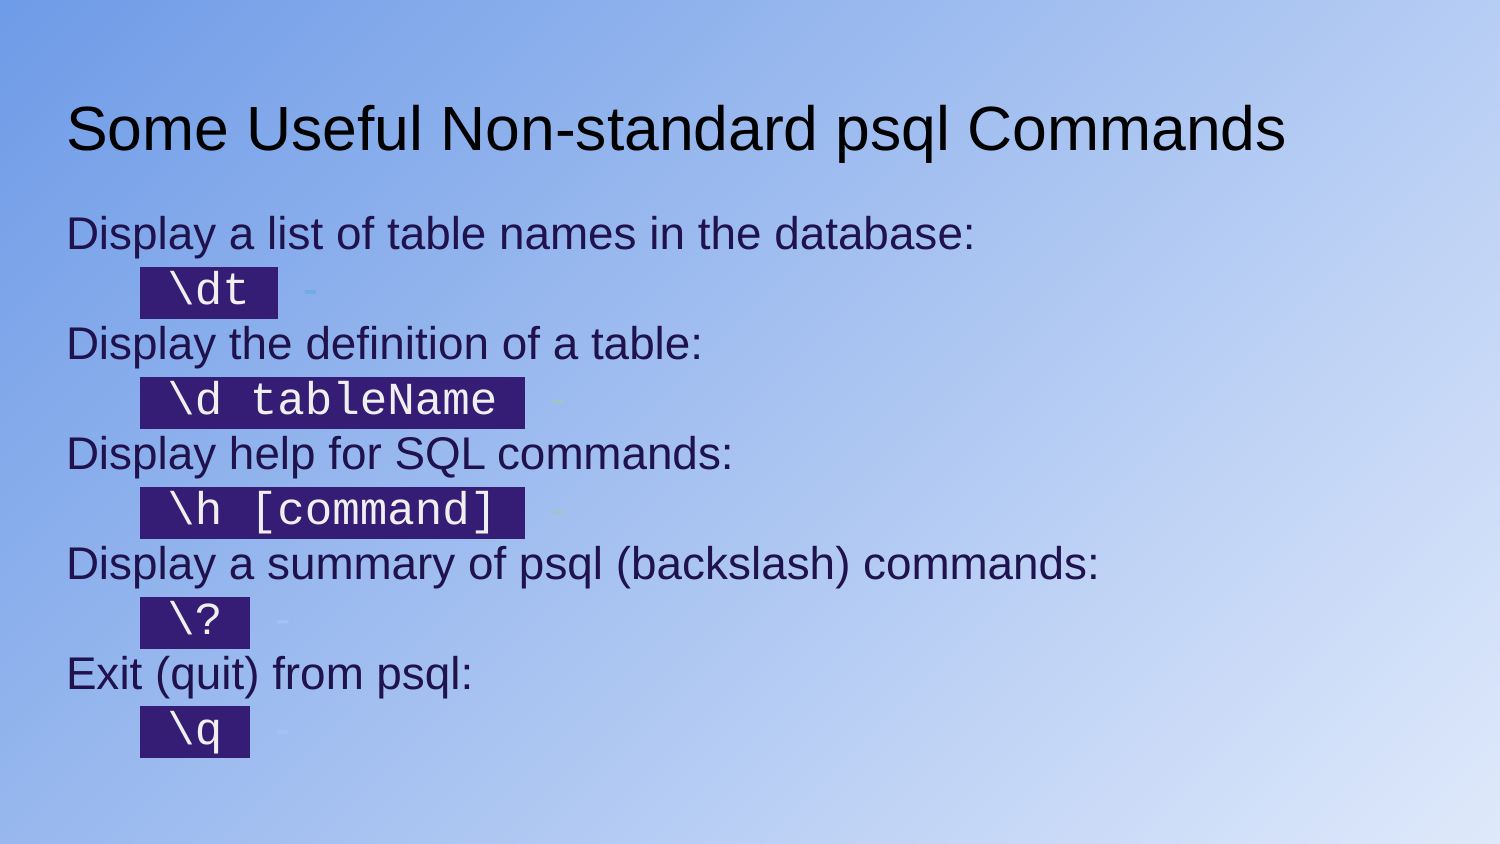

# Some Useful Non-standard psql Commands
Display a list of table names in the database:
	 \dt -
Display the definition of a table:
	 \d tableName -
Display help for SQL commands:
	 \h [command] -
Display a summary of psql (backslash) commands:
	 \? -
Exit (quit) from psql:
	 \q -